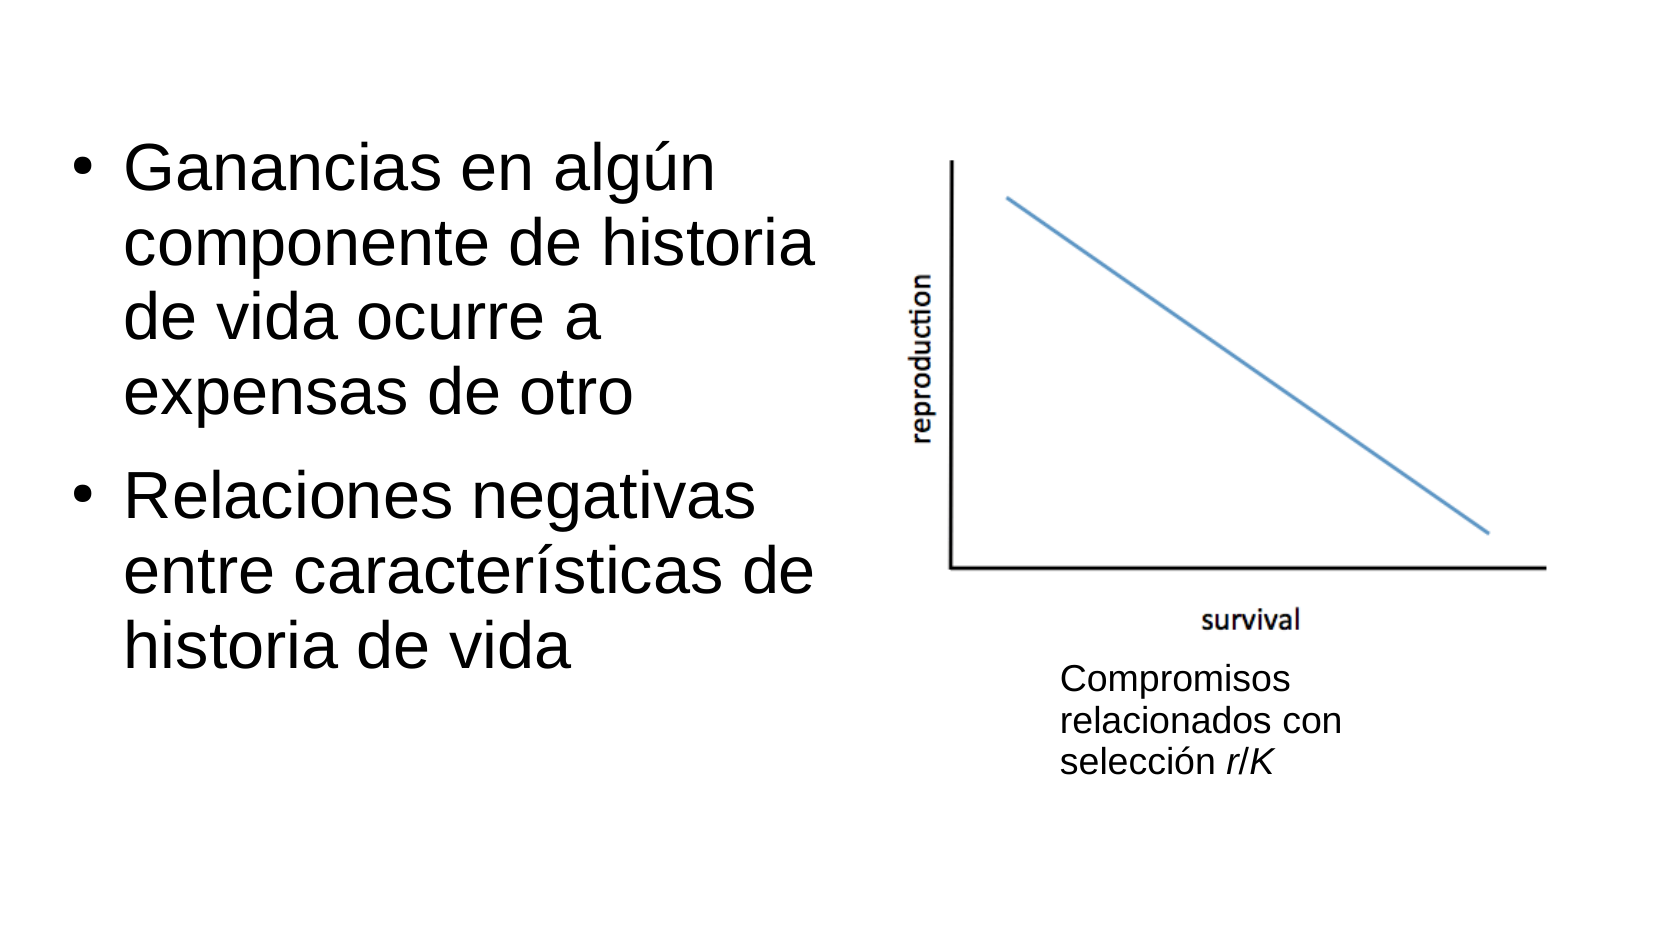

# Ganancias en algún componente de historia de vida ocurre a expensas de otro
Relaciones negativas entre características de historia de vida
Compromisos relacionados con selección r/K